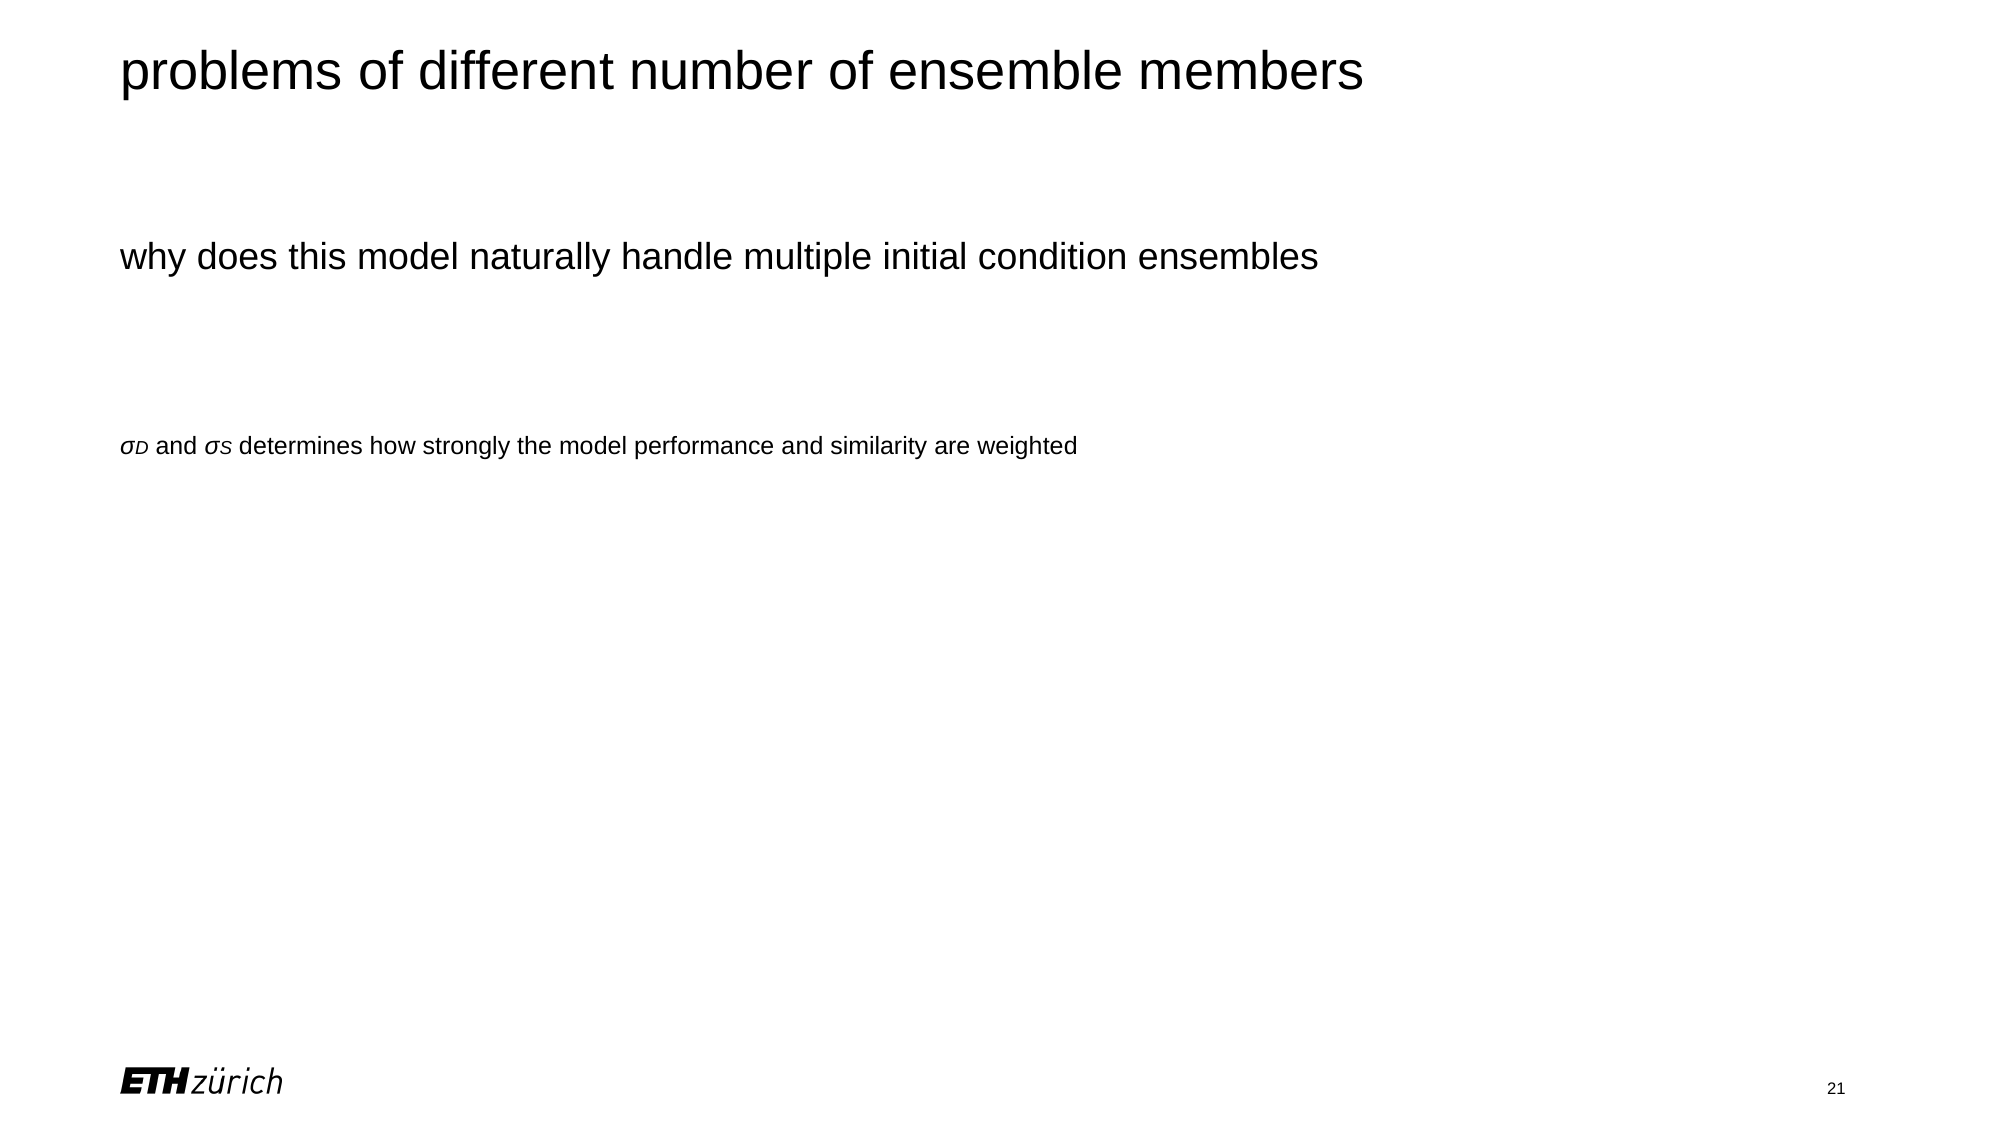

# problems of different number of ensemble members
why does this model naturally handle multiple initial condition ensembles
σD and σS determines how strongly the model performance and similarity are weighted